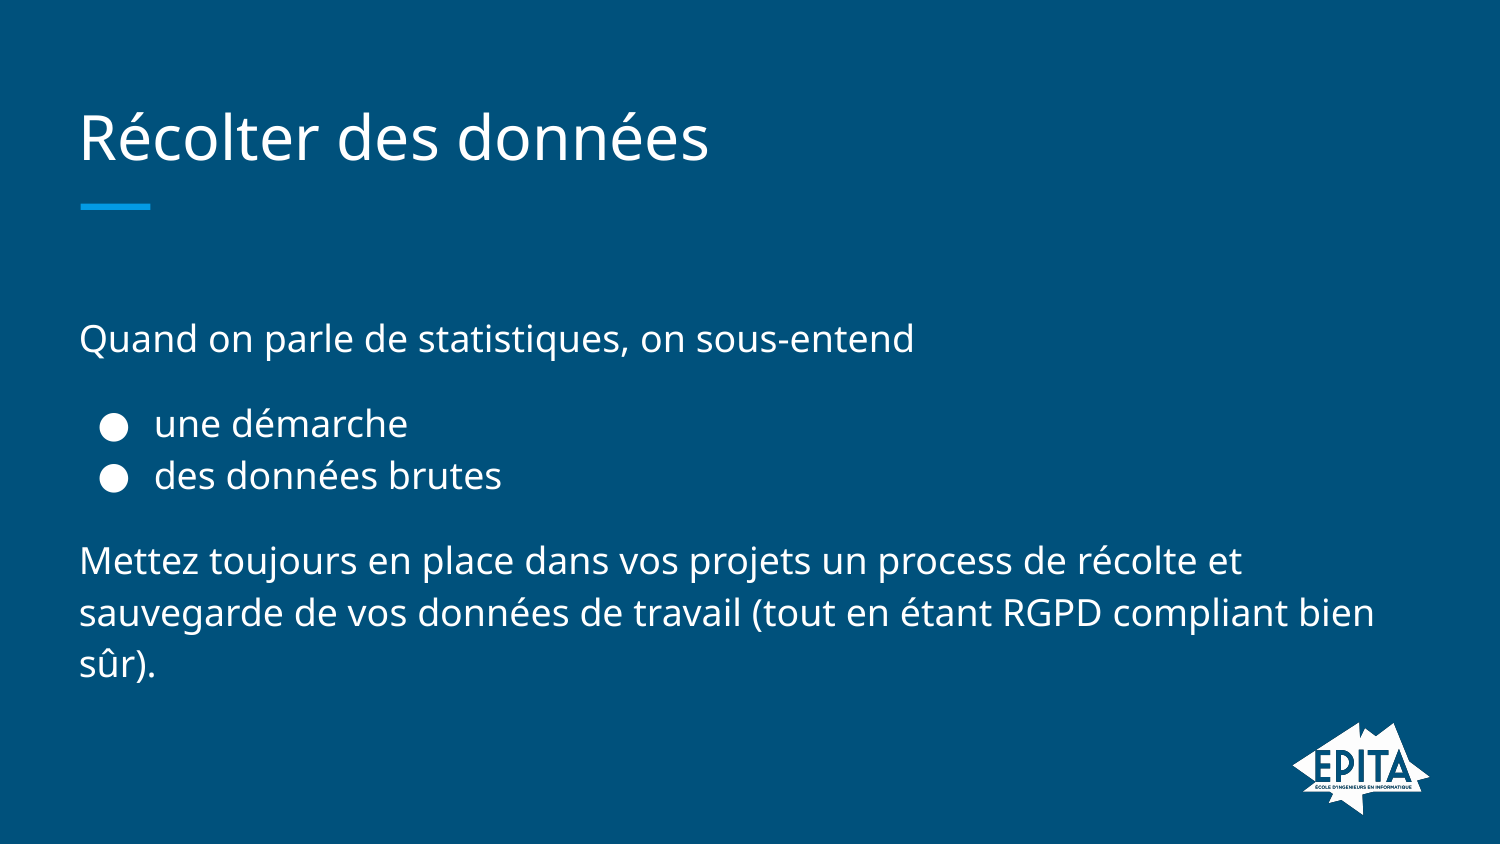

# Récolter des données
Quand on parle de statistiques, on sous-entend
une démarche
des données brutes
Mettez toujours en place dans vos projets un process de récolte et sauvegarde de vos données de travail (tout en étant RGPD compliant bien sûr).